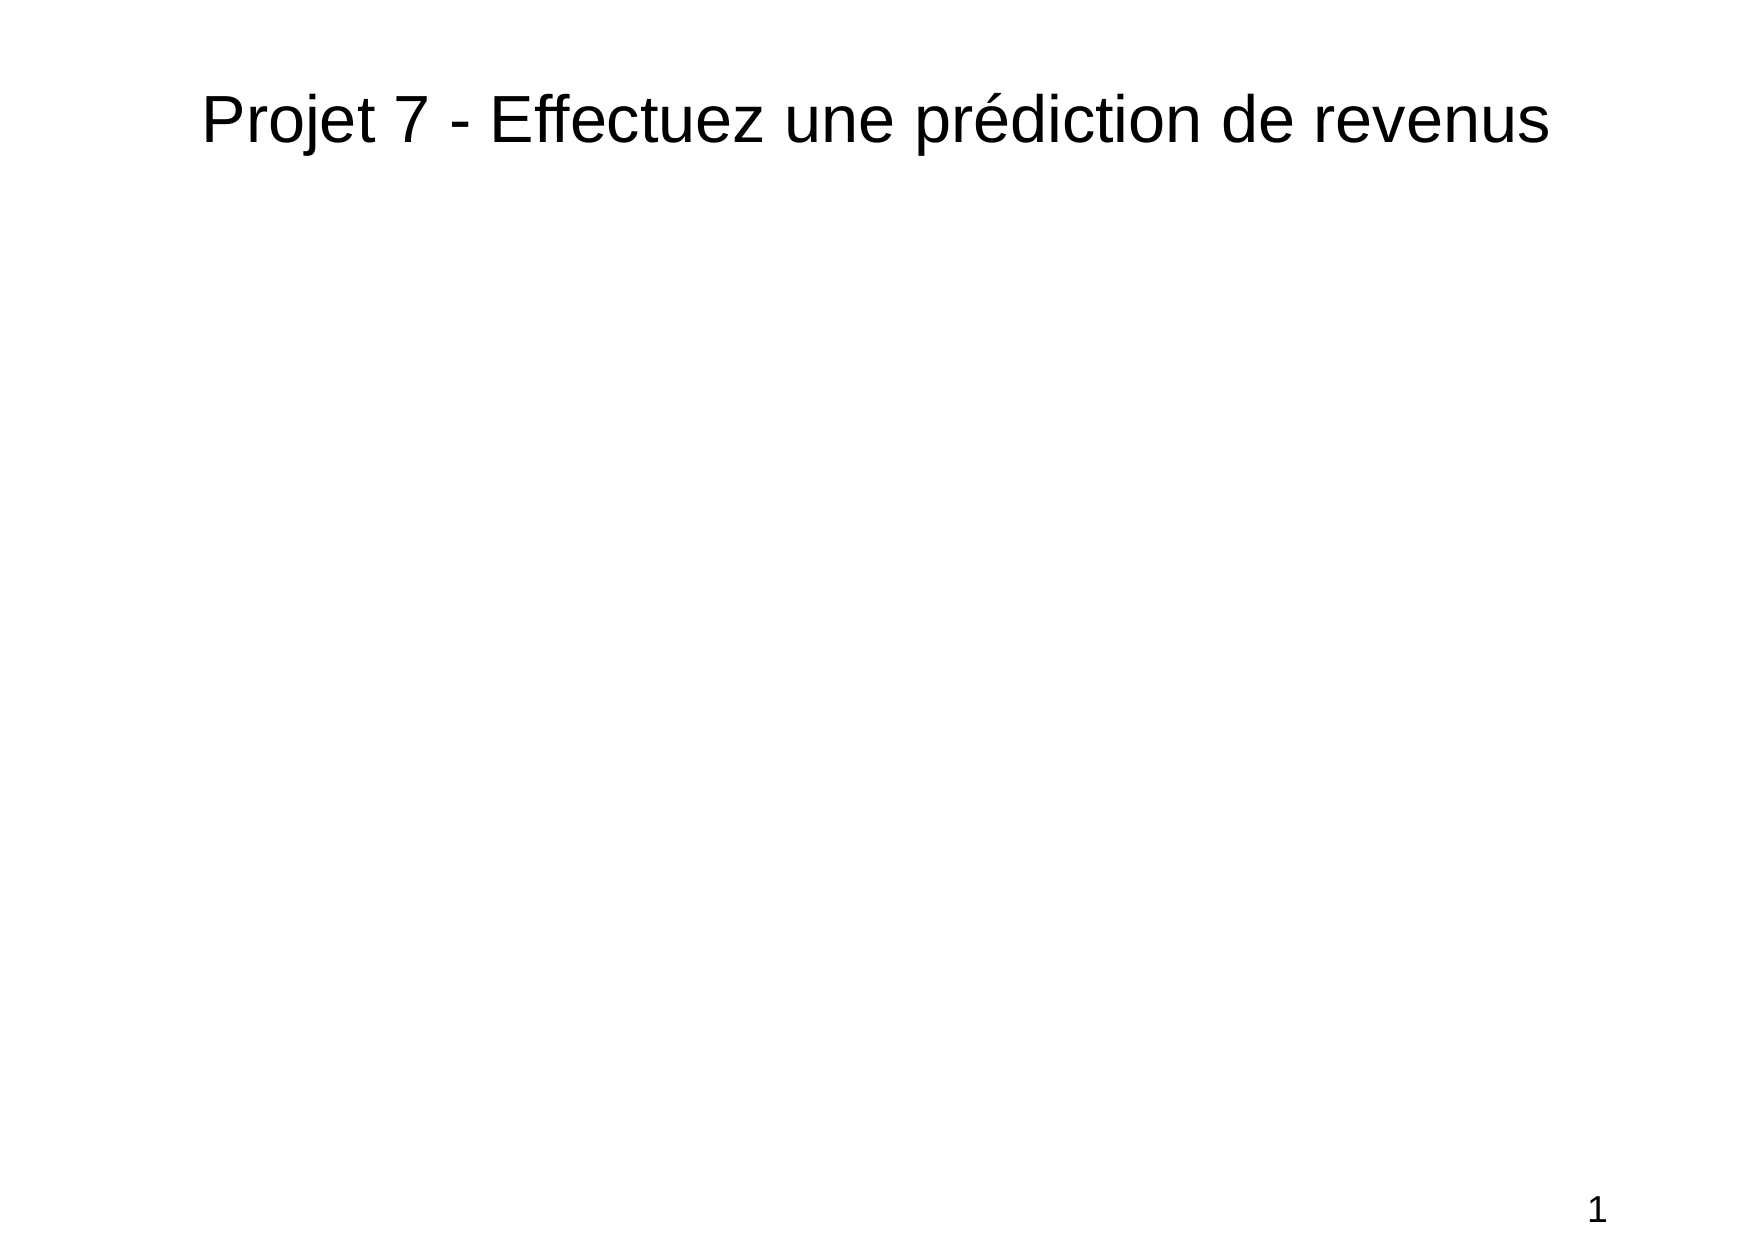

# Projet 7 - Effectuez une prédiction de revenus